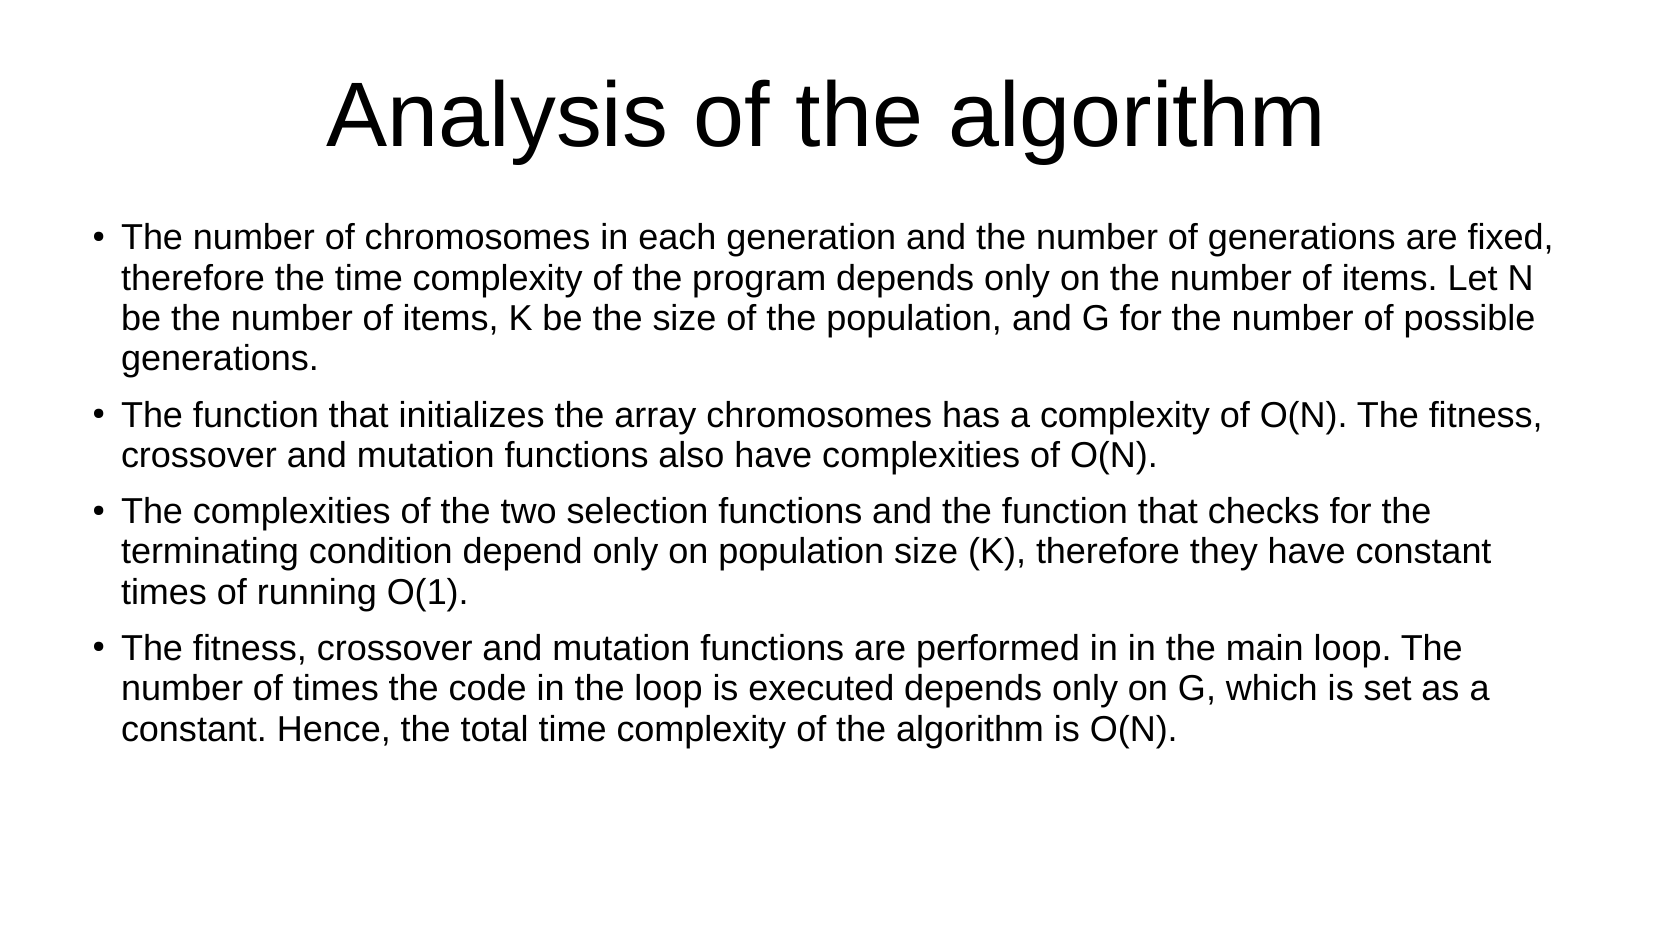

# Analysis of the algorithm
The number of chromosomes in each generation and the number of generations are fixed, therefore the time complexity of the program depends only on the number of items. Let N be the number of items, K be the size of the population, and G for the number of possible generations.
The function that initializes the array chromosomes has a complexity of O(N). The fitness, crossover and mutation functions also have complexities of O(N).
The complexities of the two selection functions and the function that checks for the terminating condition depend only on population size (K), therefore they have constant times of running O(1).
The fitness, crossover and mutation functions are performed in in the main loop. The number of times the code in the loop is executed depends only on G, which is set as a constant. Hence, the total time complexity of the algorithm is O(N).